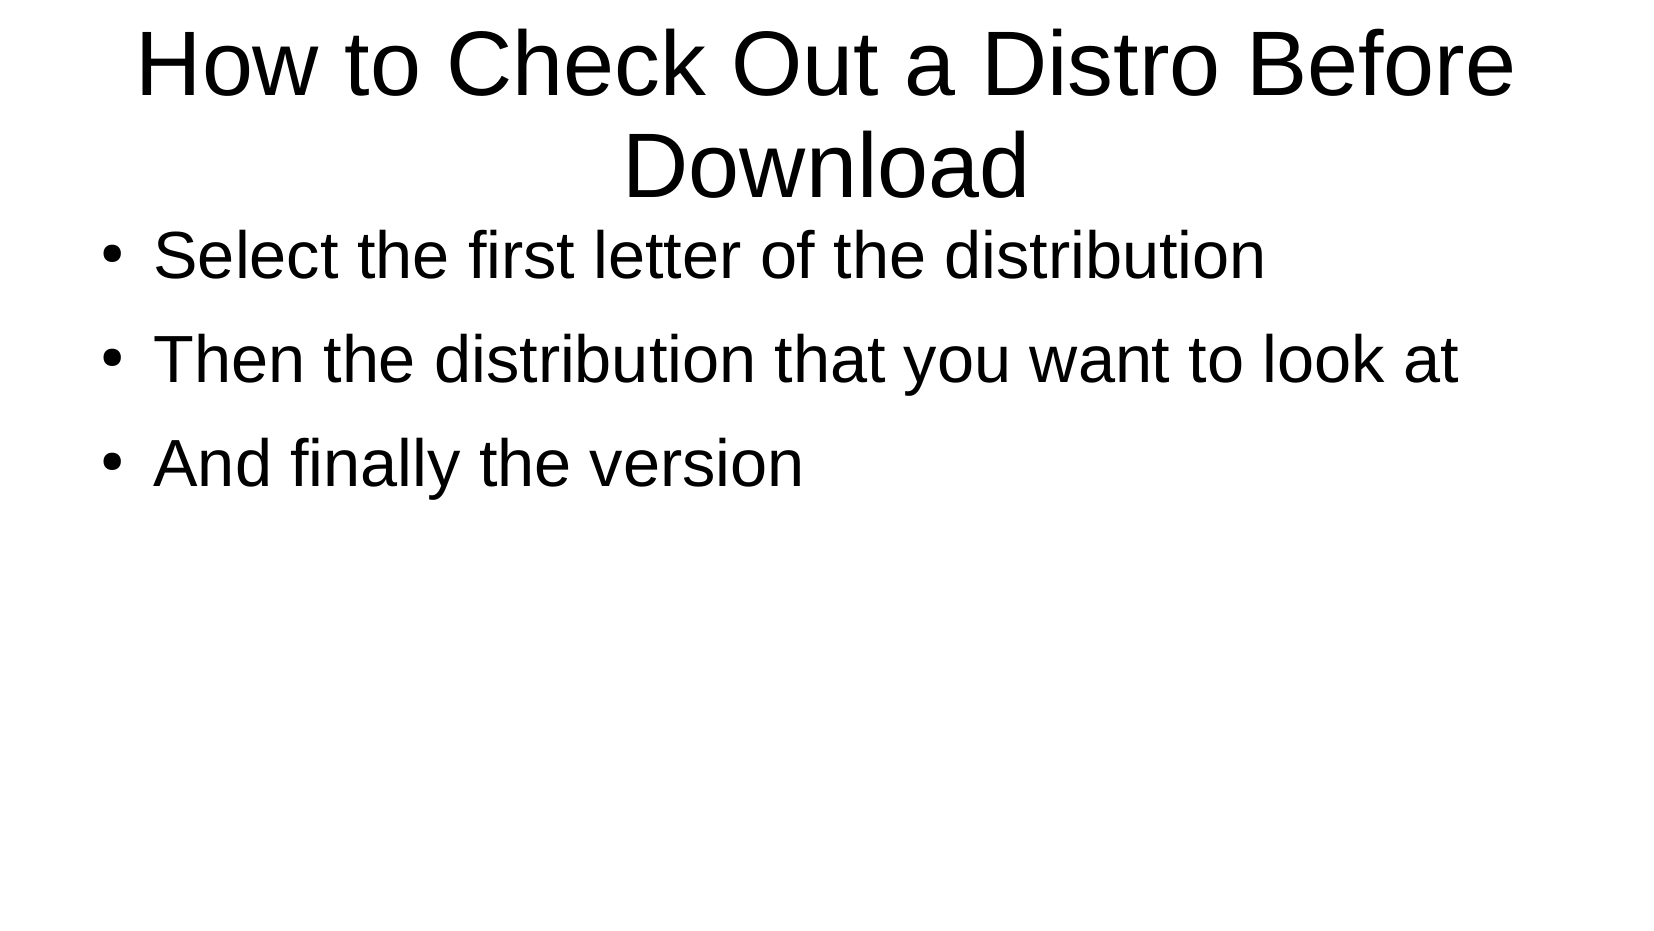

# How to Check Out a Distro Before Download
Select the first letter of the distribution
Then the distribution that you want to look at
And finally the version